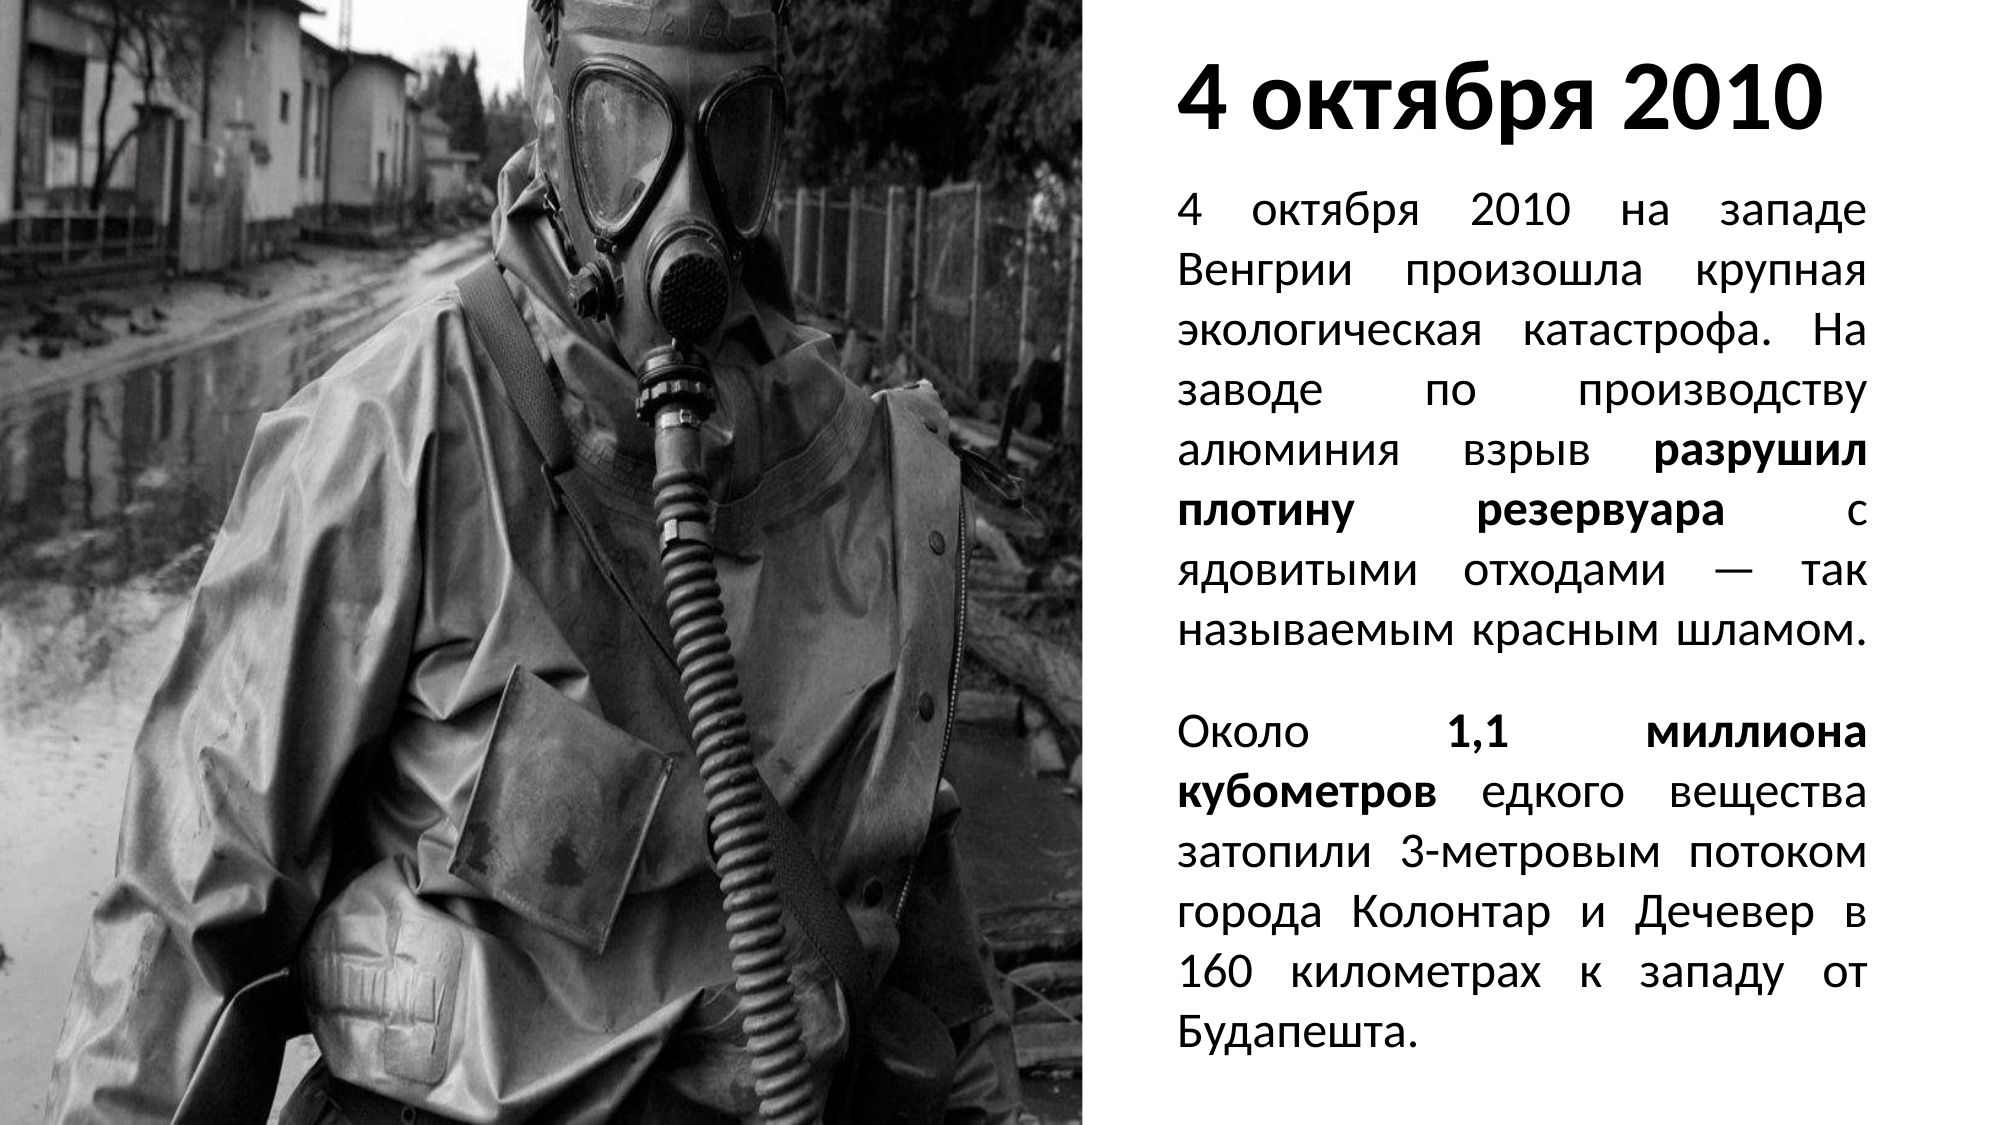

# 4 октября 2010
4 октября 2010 на западе Венгрии произошла крупная экологическая катастрофа. На заводе по производству алюминия взрыв разрушил плотину резервуара с ядовитыми отходами — так называемым красным шламом.
Около 1,1 миллиона кубометров едкого вещества затопили 3-метровым потоком города Колонтар и Дечевер в 160 километрах к западу от Будапешта.